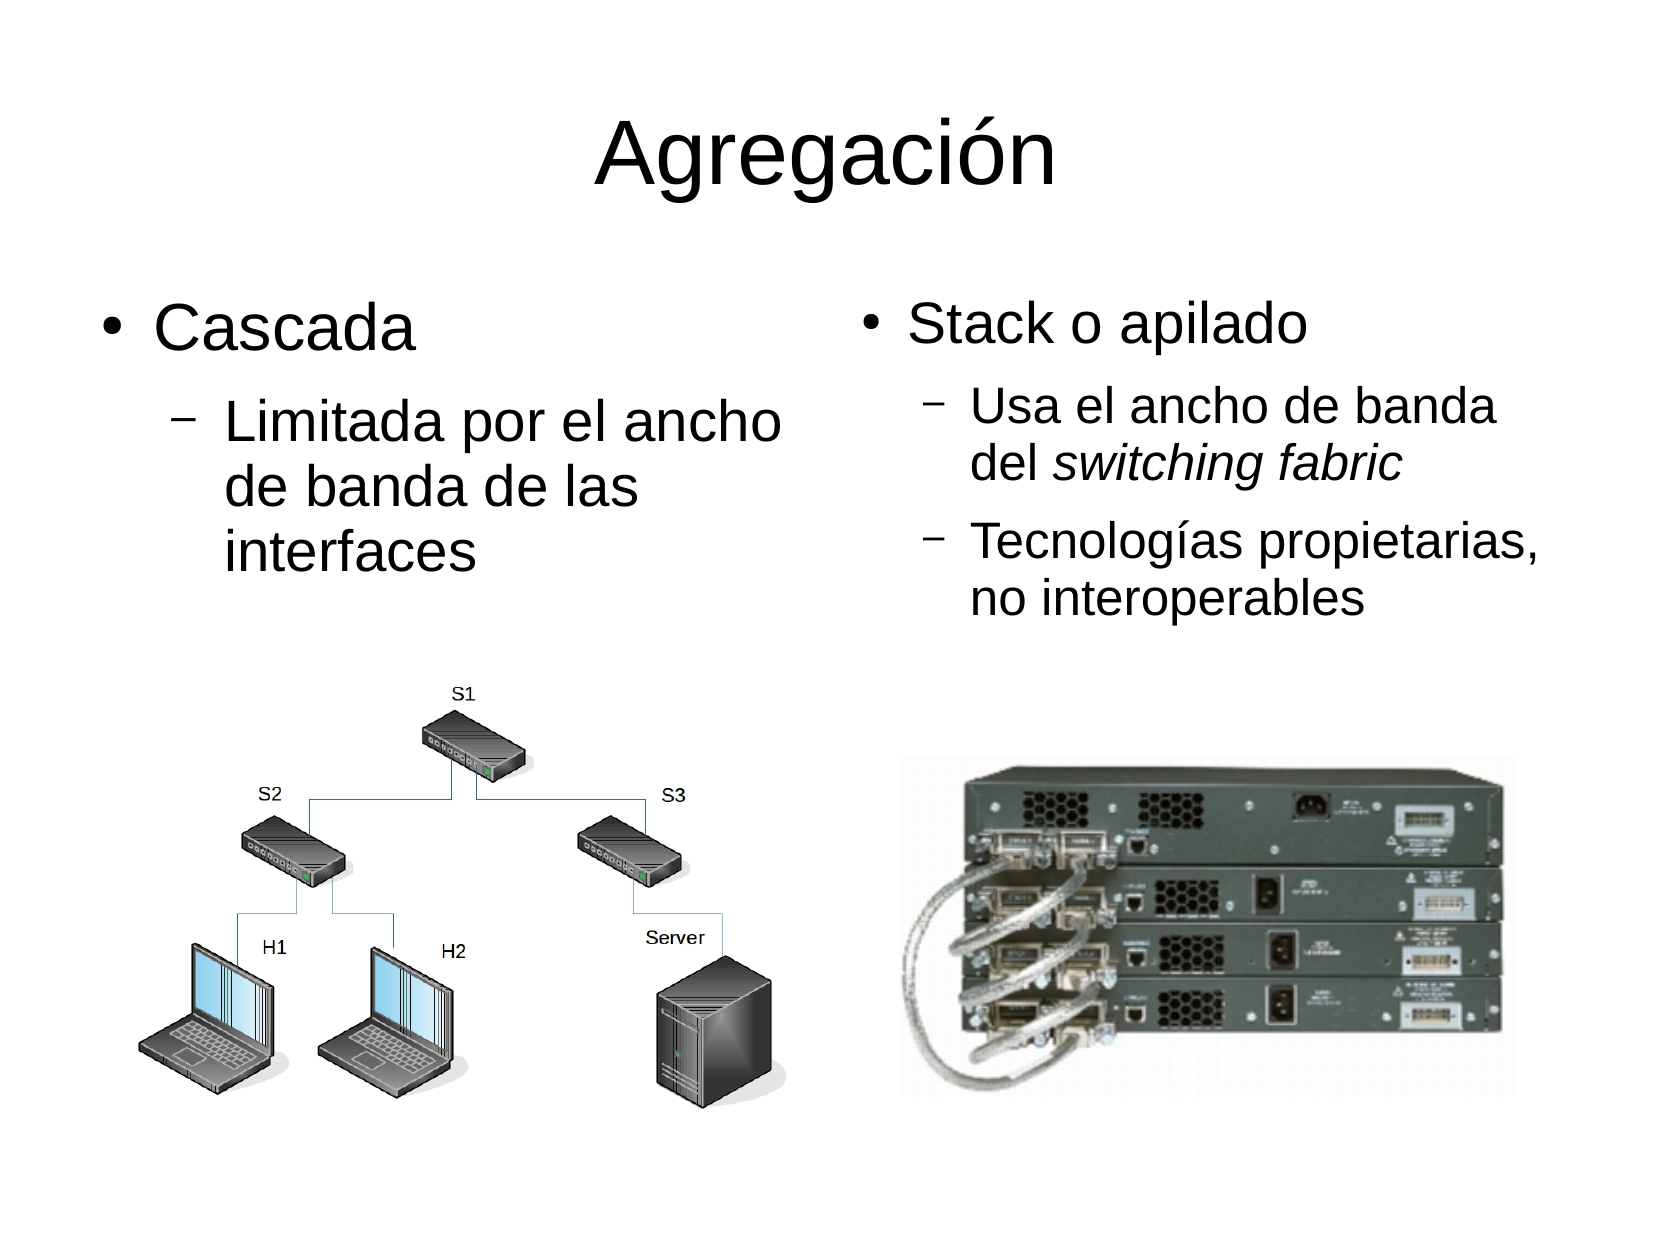

# Agregación
Cascada
Limitada por el ancho de banda de las interfaces
Stack o apilado
Usa el ancho de banda del switching fabric
Tecnologías propietarias, no interoperables